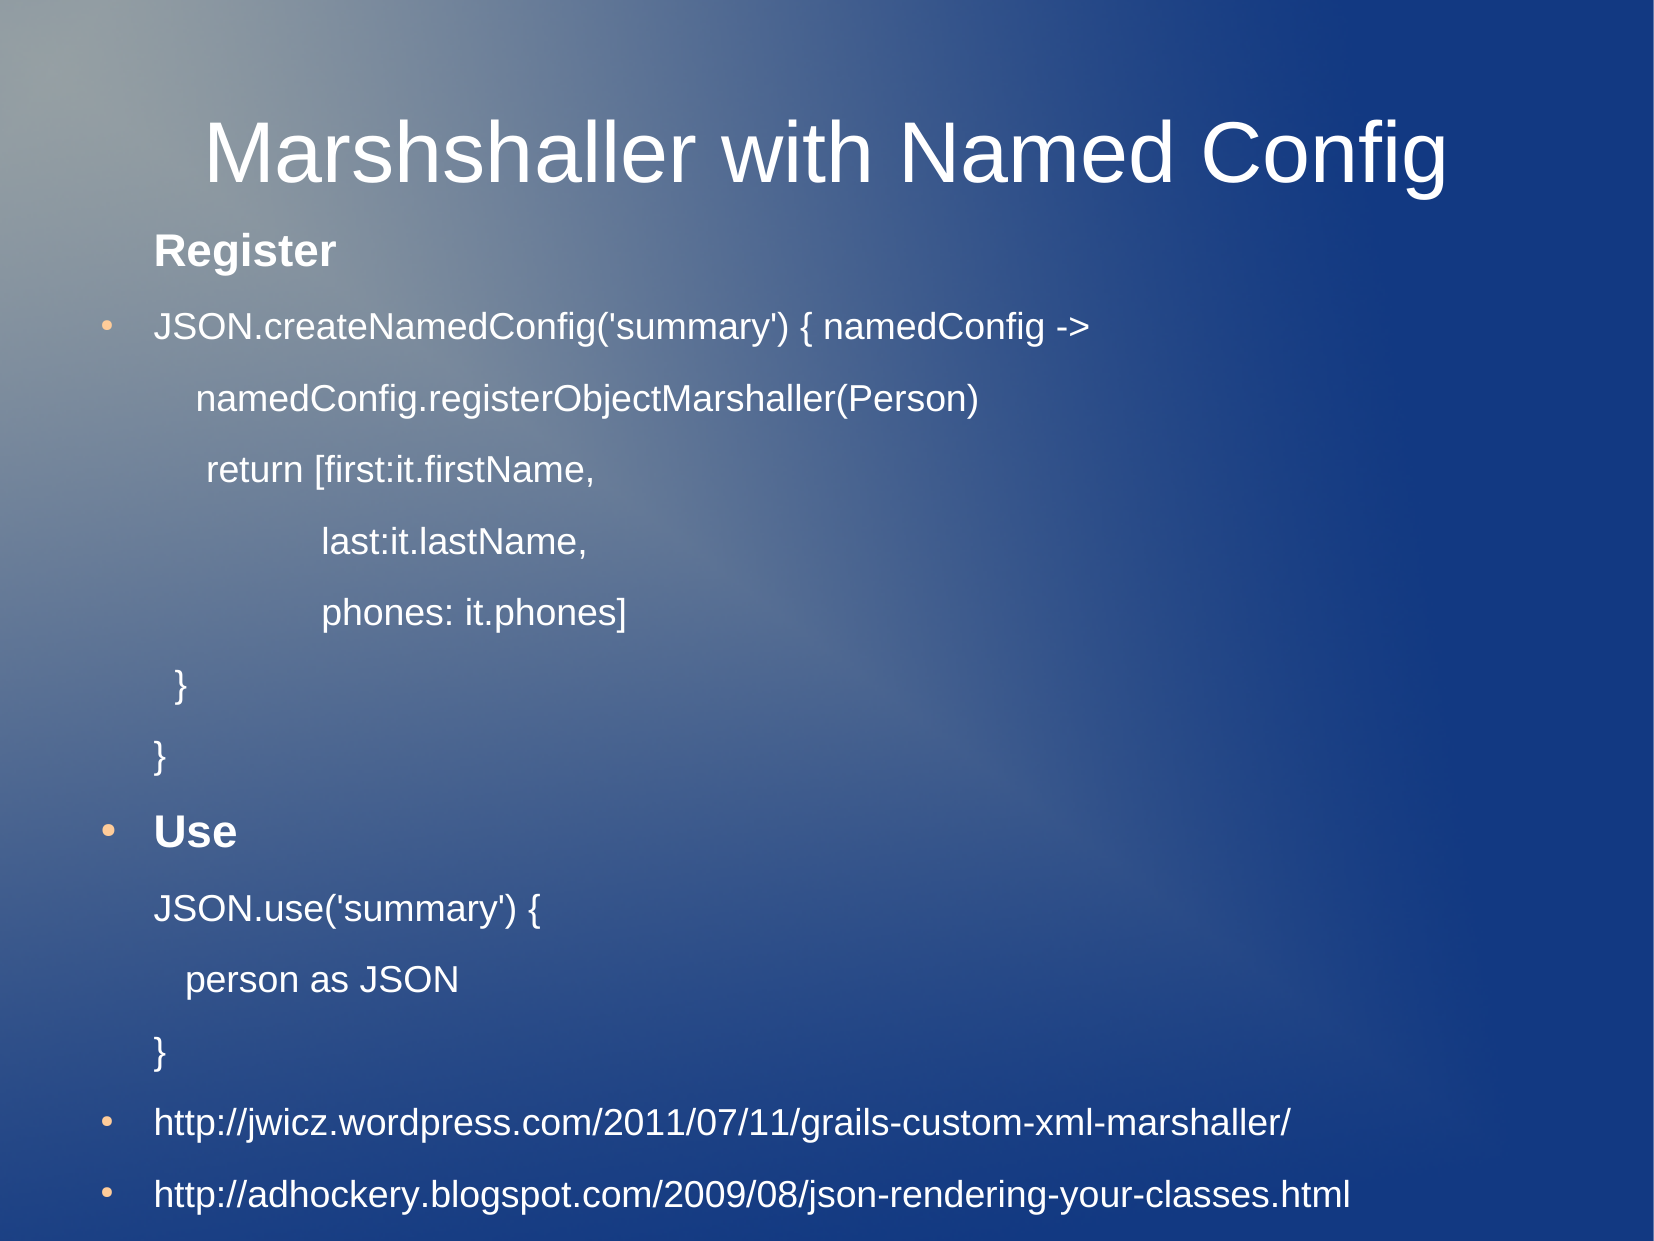

# Marshshaller with Named Config
Register
JSON.createNamedConfig('summary') { namedConfig ->
 namedConfig.registerObjectMarshaller(Person)
 return [first:it.firstName,
 last:it.lastName,
 phones: it.phones]
 }
}
Use
JSON.use('summary') {
 person as JSON
}
http://jwicz.wordpress.com/2011/07/11/grails-custom-xml-marshaller/
http://adhockery.blogspot.com/2009/08/json-rendering-your-classes.html